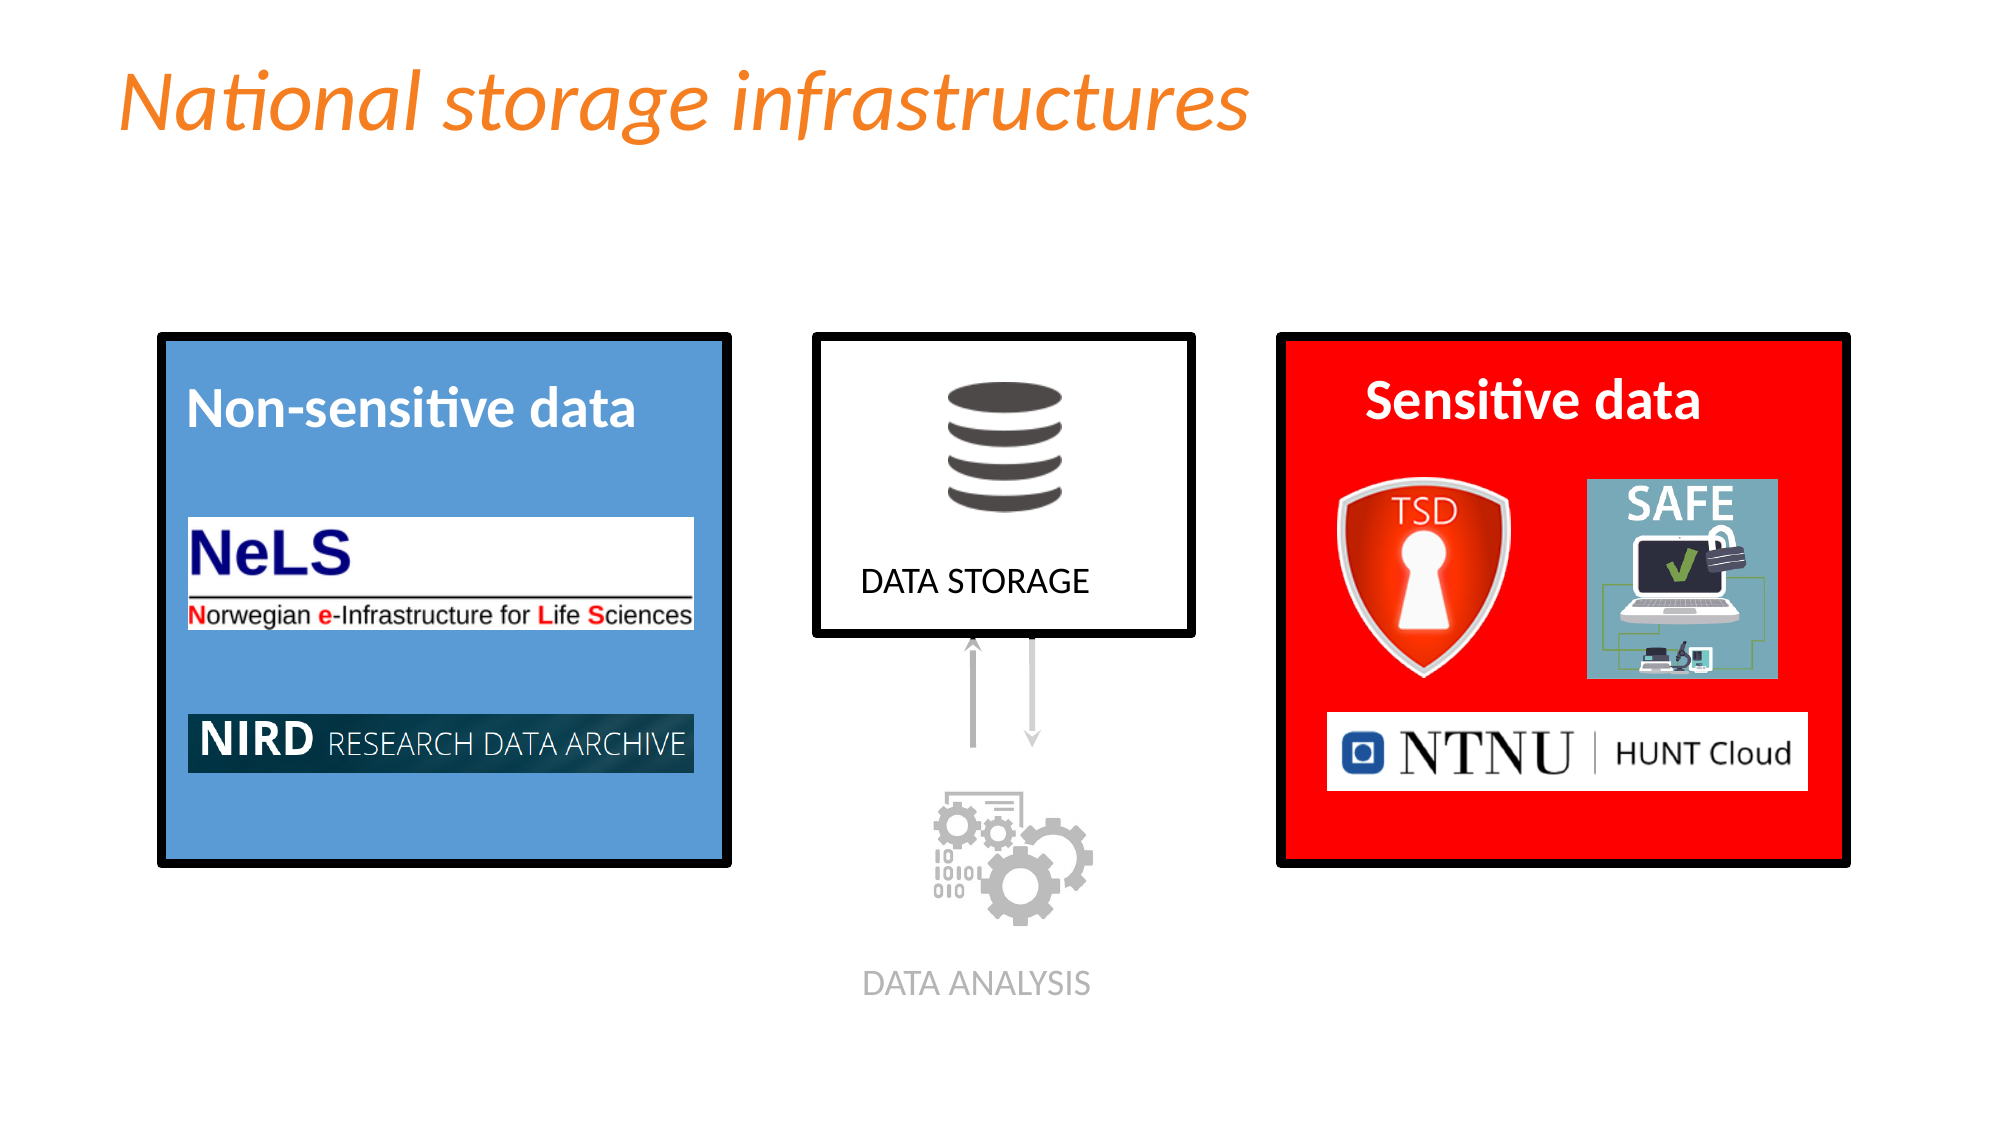

# National storage infrastructures
Sensitive data
Non-sensitive data
DATA STORAGE
DATA ANALYSIS